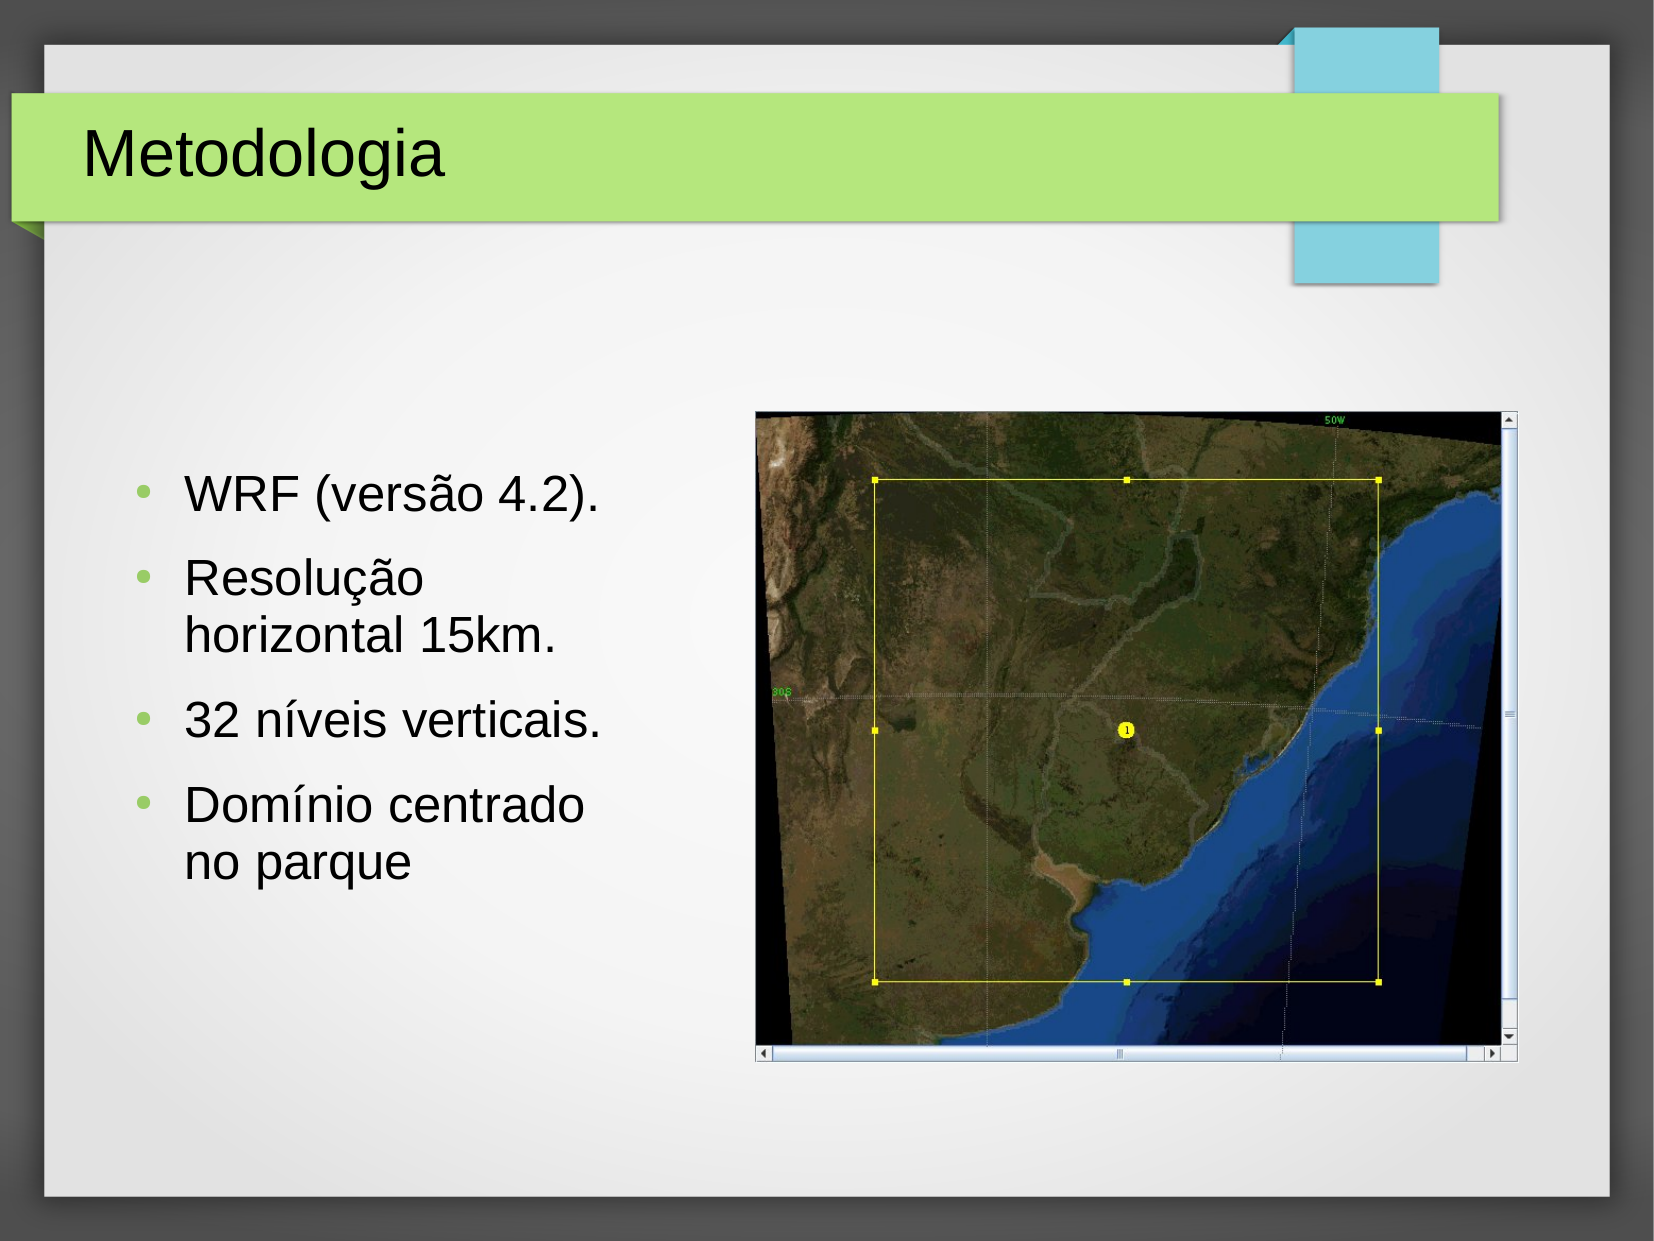

# Metodologia
WRF (versão 4.2).
Resolução horizontal 15km.
32 níveis verticais.
Domínio centrado no parque